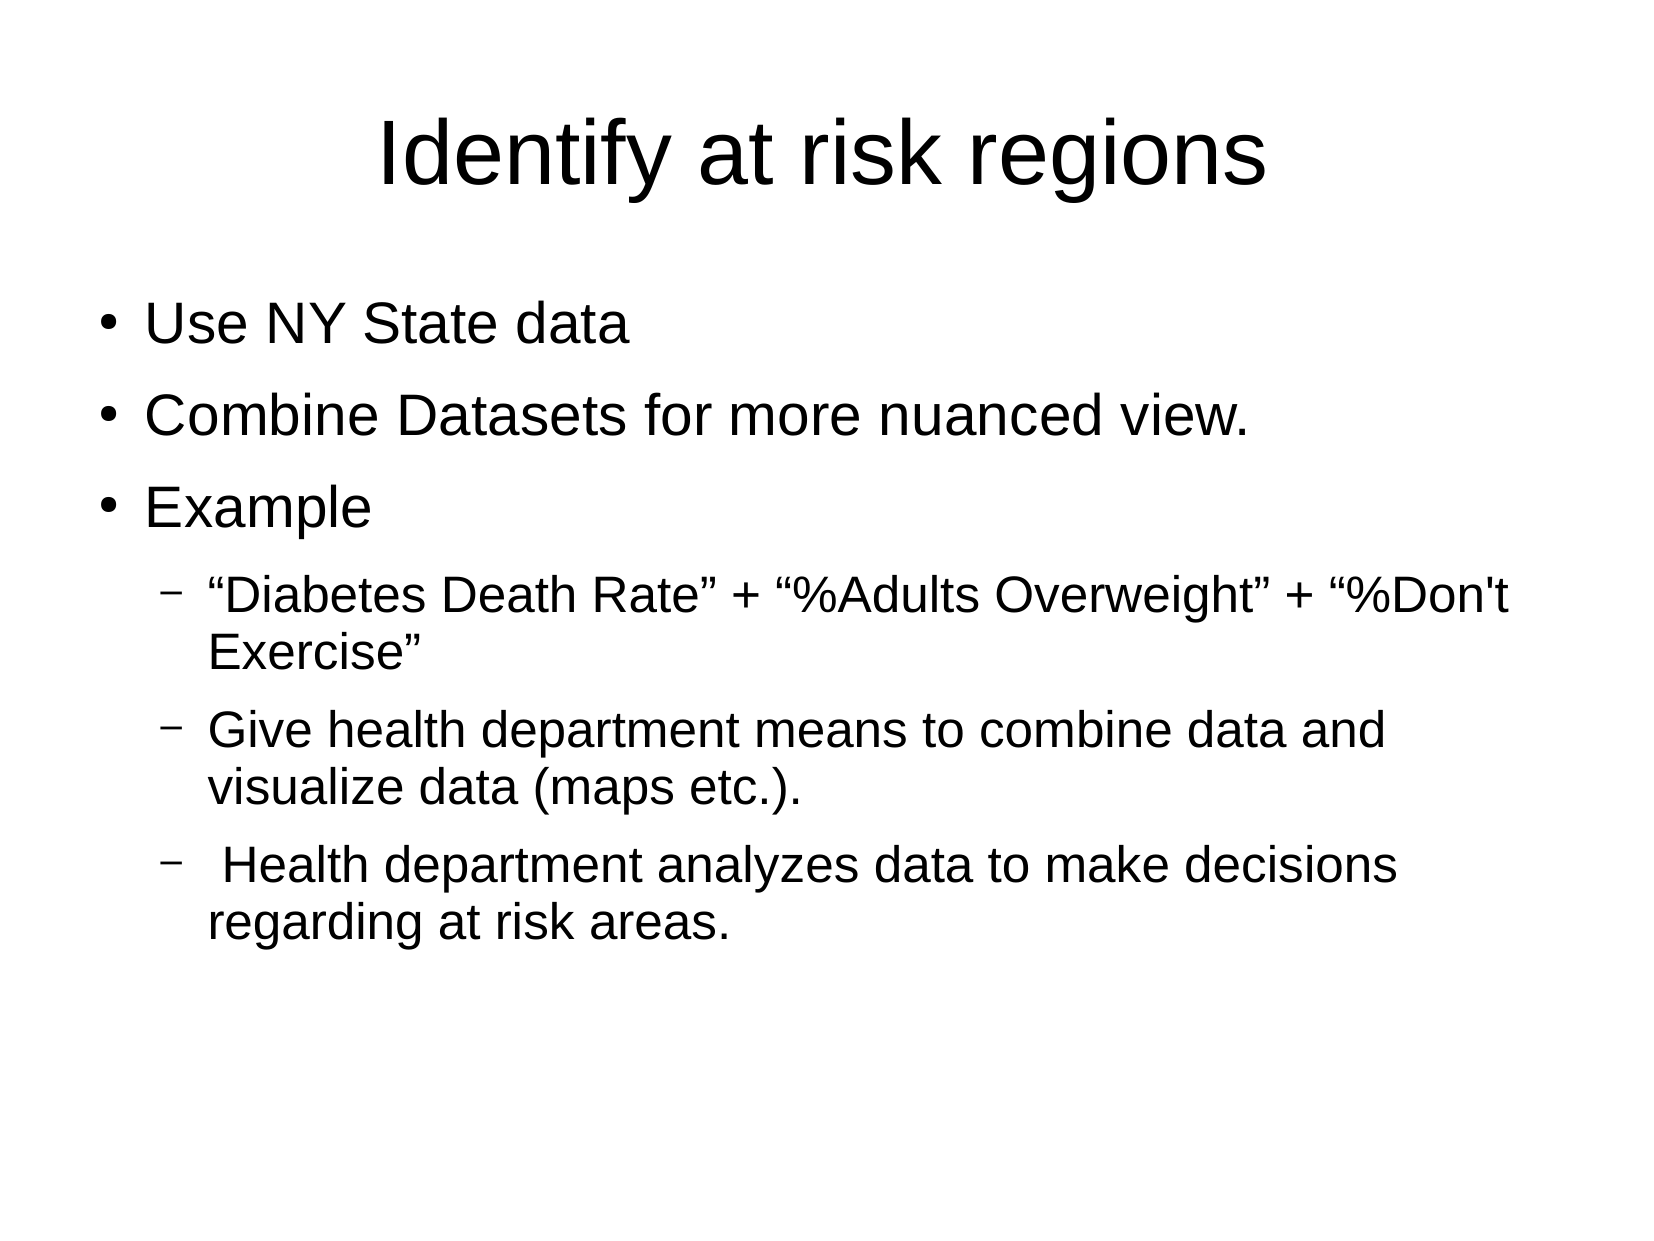

# Identify at risk regions
Use NY State data
Combine Datasets for more nuanced view.
Example
“Diabetes Death Rate” + “%Adults Overweight” + “%Don't Exercise”
Give health department means to combine data and visualize data (maps etc.).
 Health department analyzes data to make decisions regarding at risk areas.